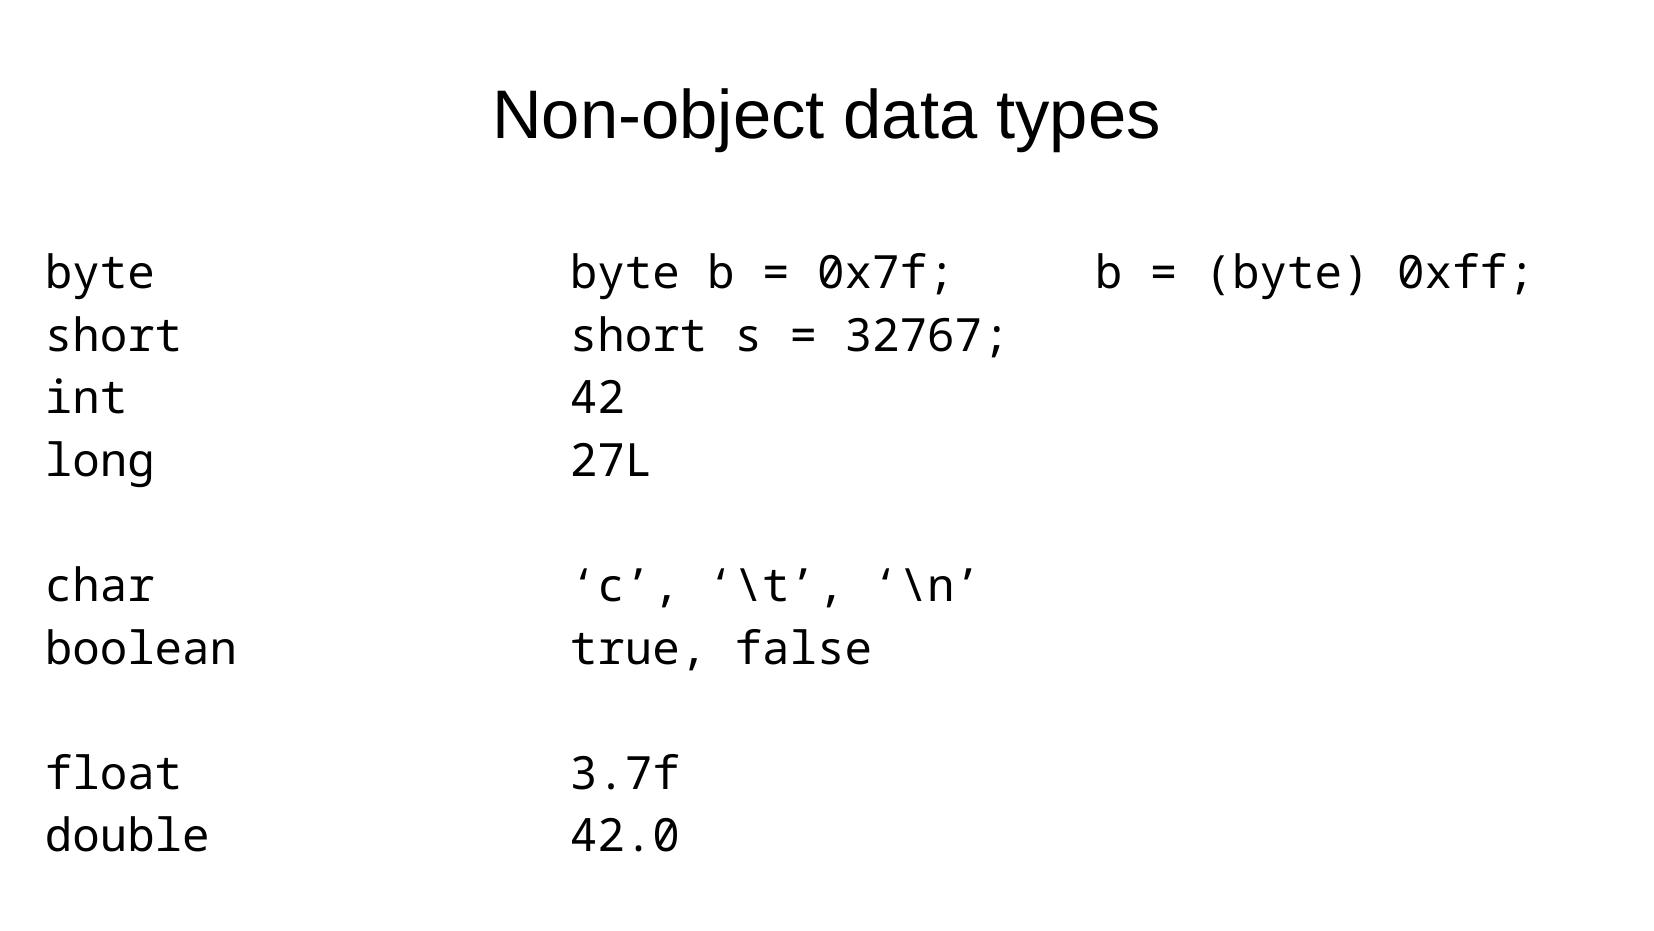

# Non-object data types
byte						byte b = 0x7f;		b = (byte) 0xff;
short						short s = 32767;
int						42
long						27L
char						‘c’, ‘\t’, ‘\n’
boolean					true, false
float						3.7f
double					42.0